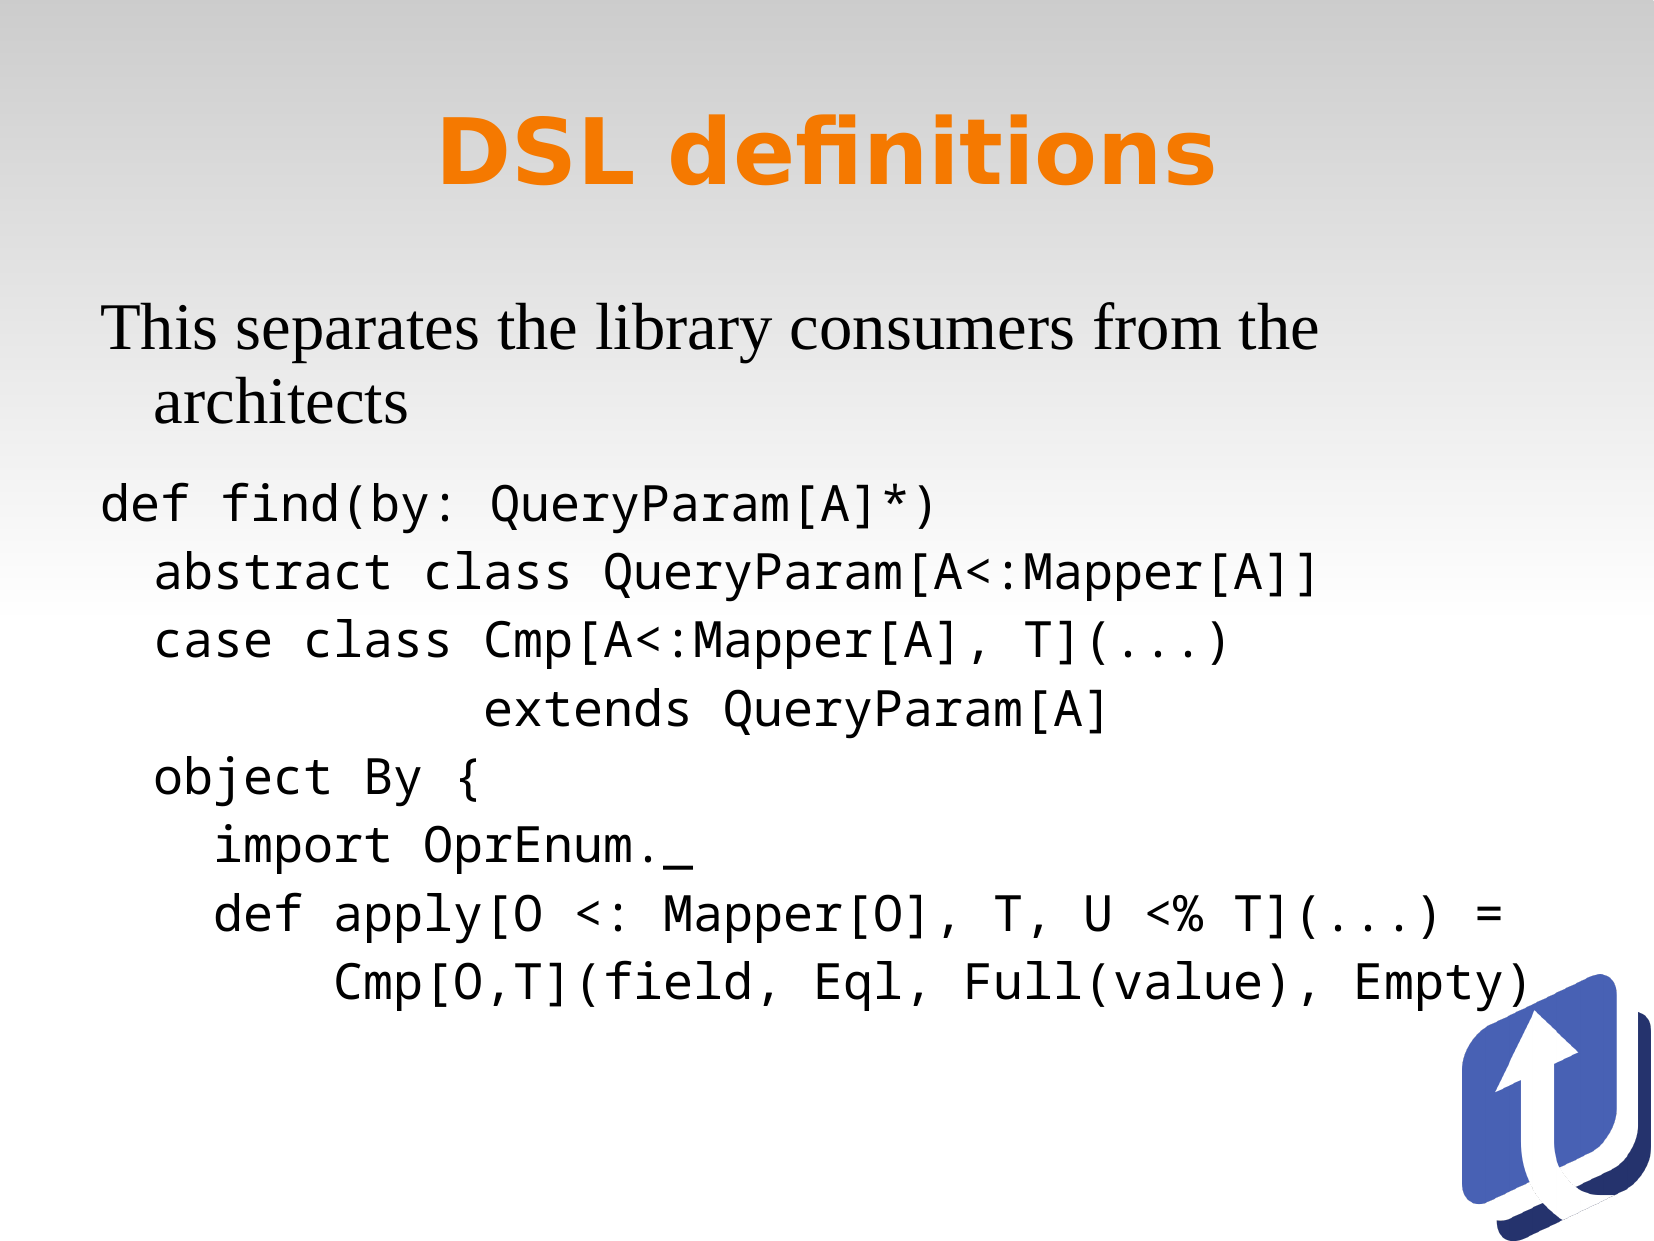

# DSL definitions
This separates the library consumers from the architects
def find(by: QueryParam[A]*)
abstract class QueryParam[A<:Mapper[A]]
case class Cmp[A<:Mapper[A], T](...)
 extends QueryParam[A]
object By {
 import OprEnum._
 def apply[O <: Mapper[O], T, U <% T](...) =
 Cmp[O,T](field, Eql, Full(value), Empty)